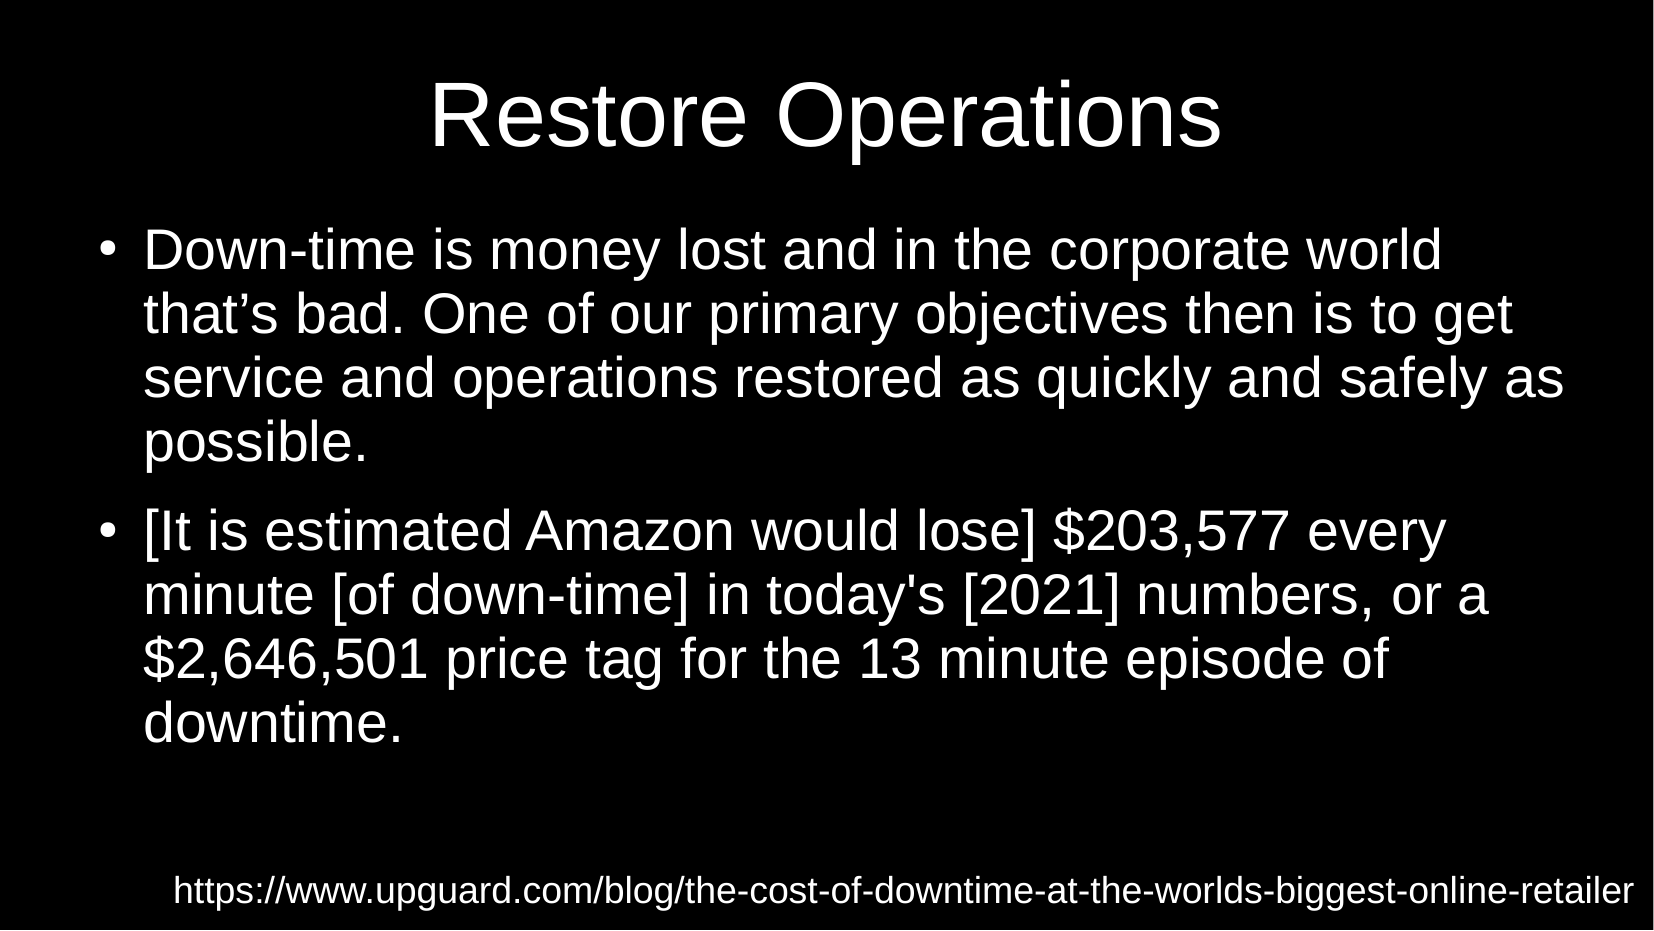

# Restore Operations
Down-time is money lost and in the corporate world that’s bad. One of our primary objectives then is to get service and operations restored as quickly and safely as possible.
[It is estimated Amazon would lose] $203,577 every minute [of down-time] in today's [2021] numbers, or a $2,646,501 price tag for the 13 minute episode of downtime.
https://www.upguard.com/blog/the-cost-of-downtime-at-the-worlds-biggest-online-retailer